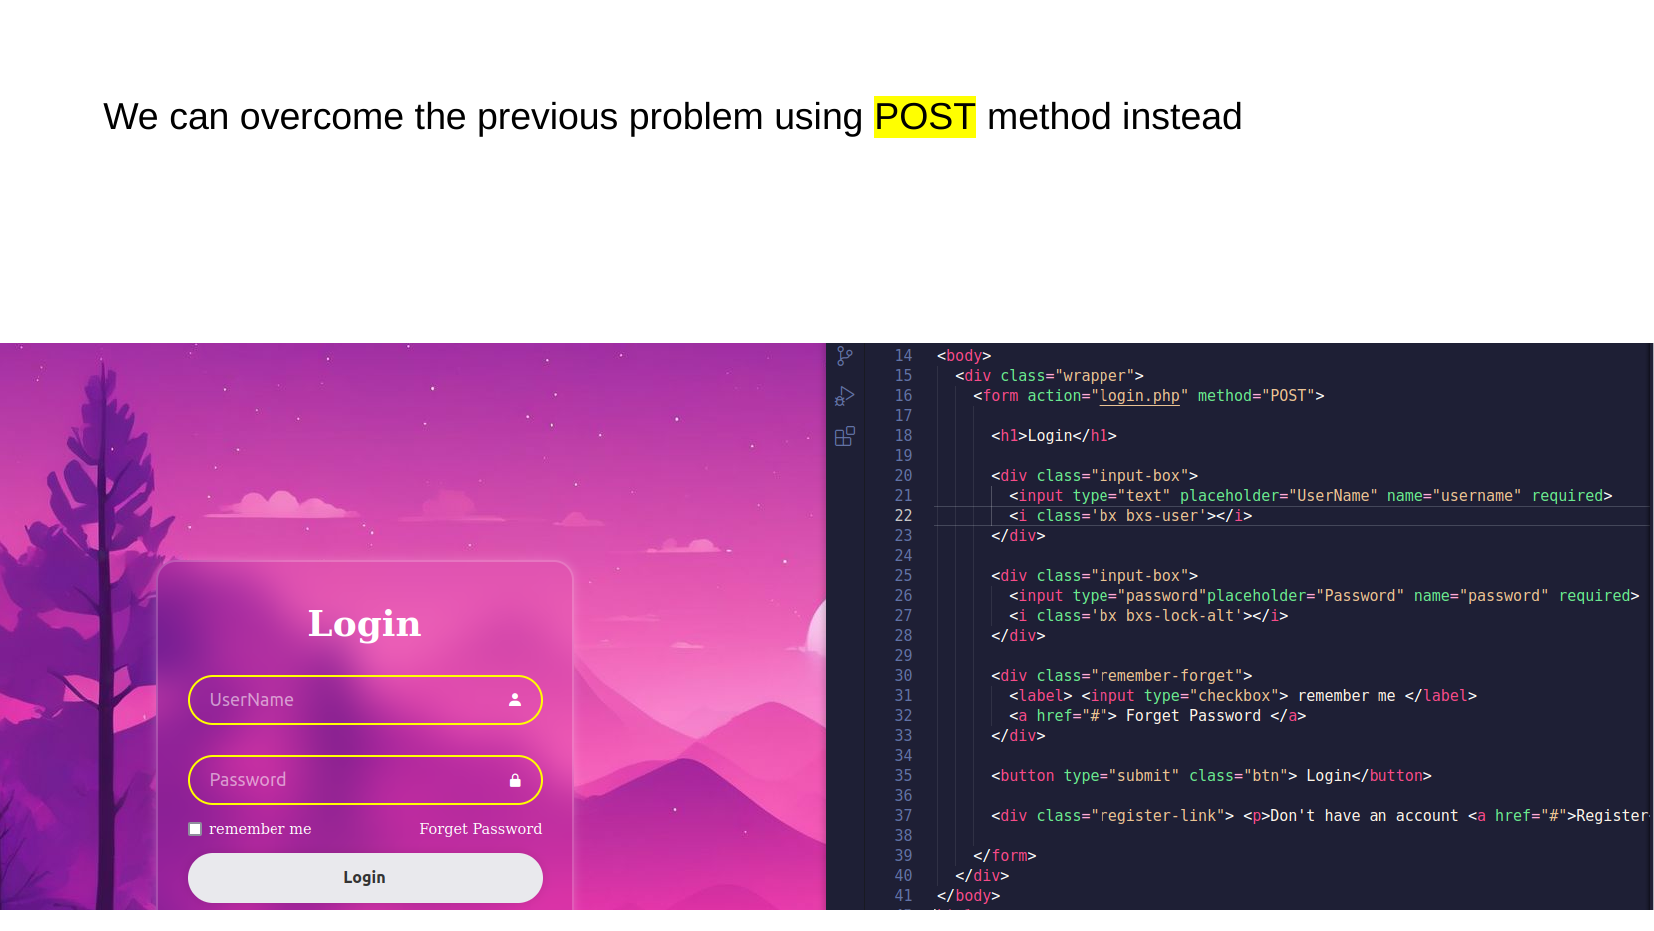

We can overcome the previous problem using POST method instead